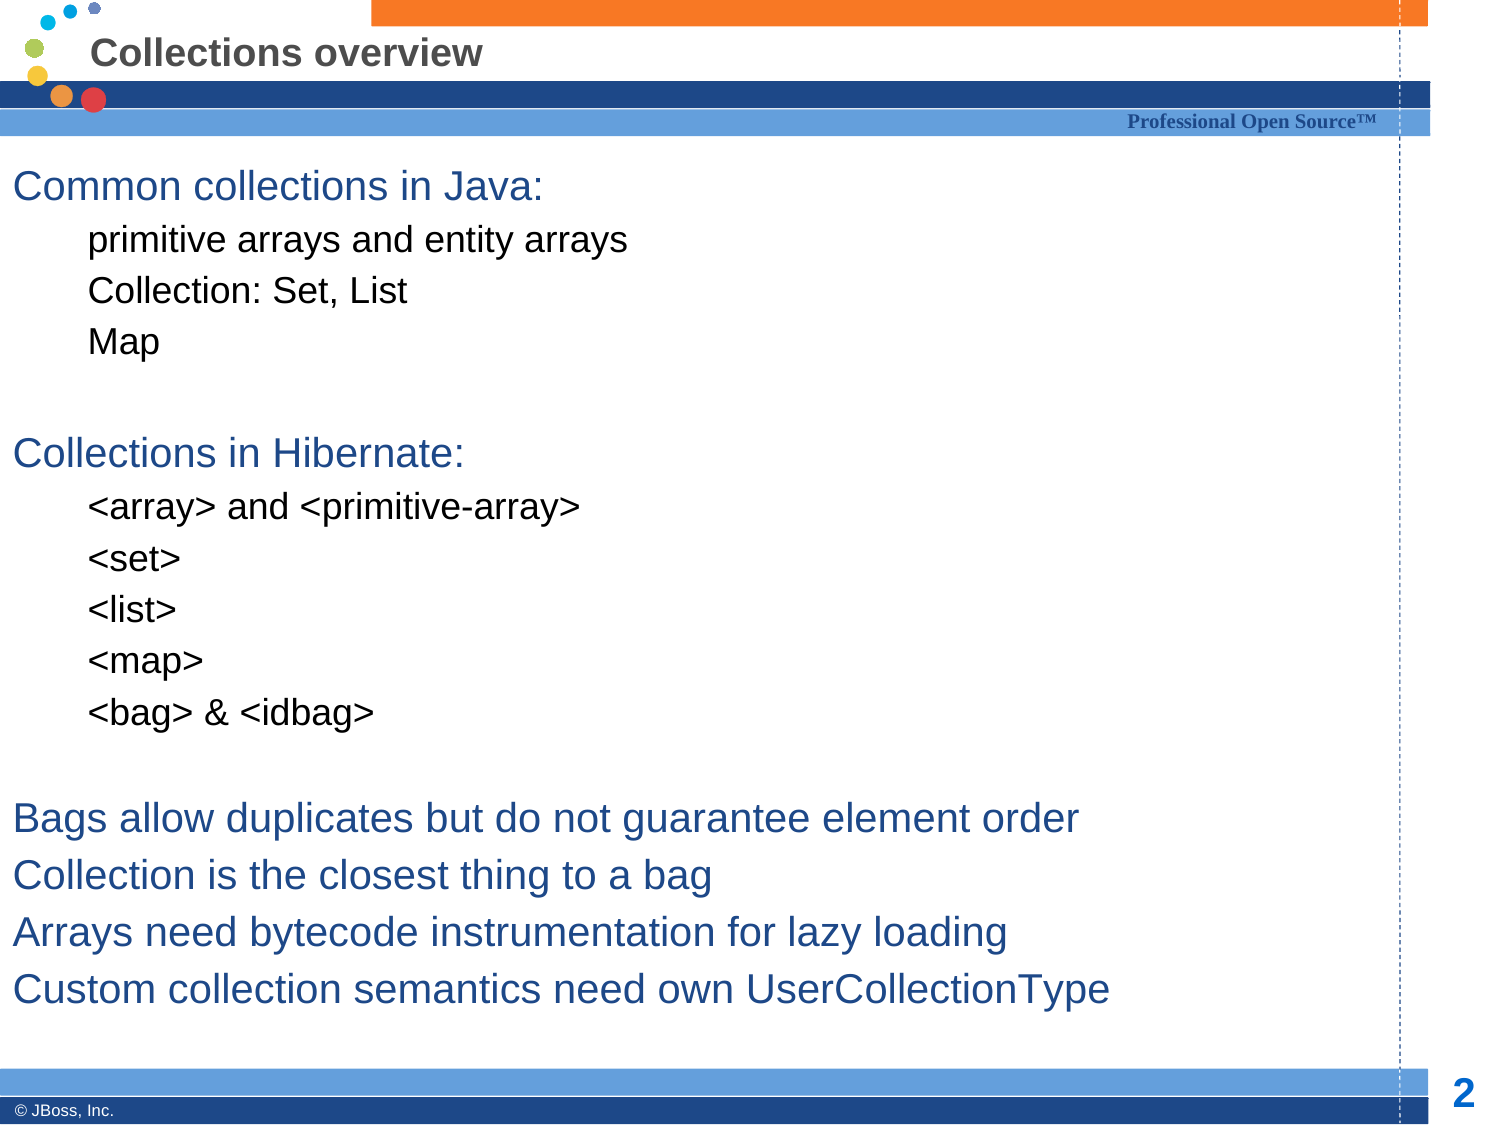

# Collections overview
Common collections in Java:
primitive arrays and entity arrays
Collection: Set, List
Map
Collections in Hibernate:
<array> and <primitive-array>
<set>
<list>
<map>
<bag> & <idbag>
Bags allow duplicates but do not guarantee element order
Collection is the closest thing to a bag
Arrays need bytecode instrumentation for lazy loading
Custom collection semantics need own UserCollectionType